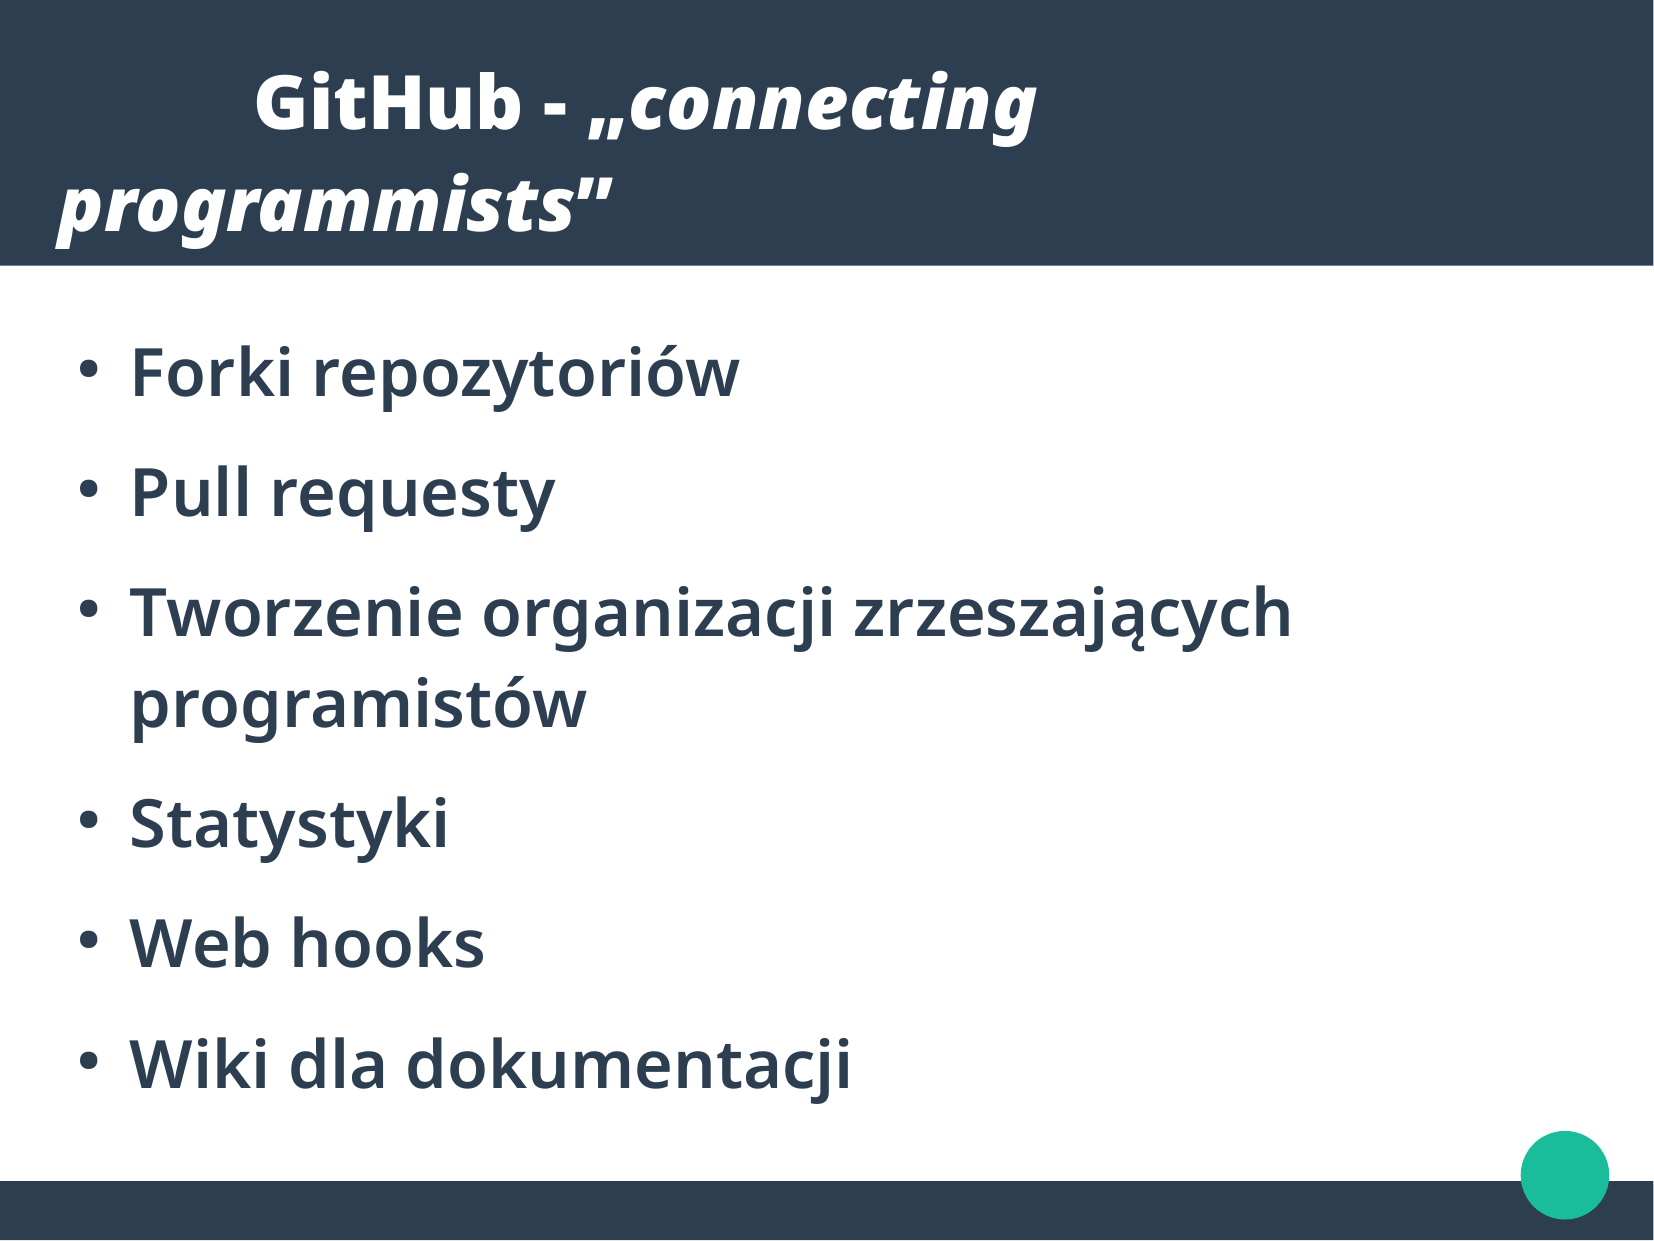

# GitHub - „connecting programmists”
Forki repozytoriów
Pull requesty
Tworzenie organizacji zrzeszających programistów
Statystyki
Web hooks
Wiki dla dokumentacji